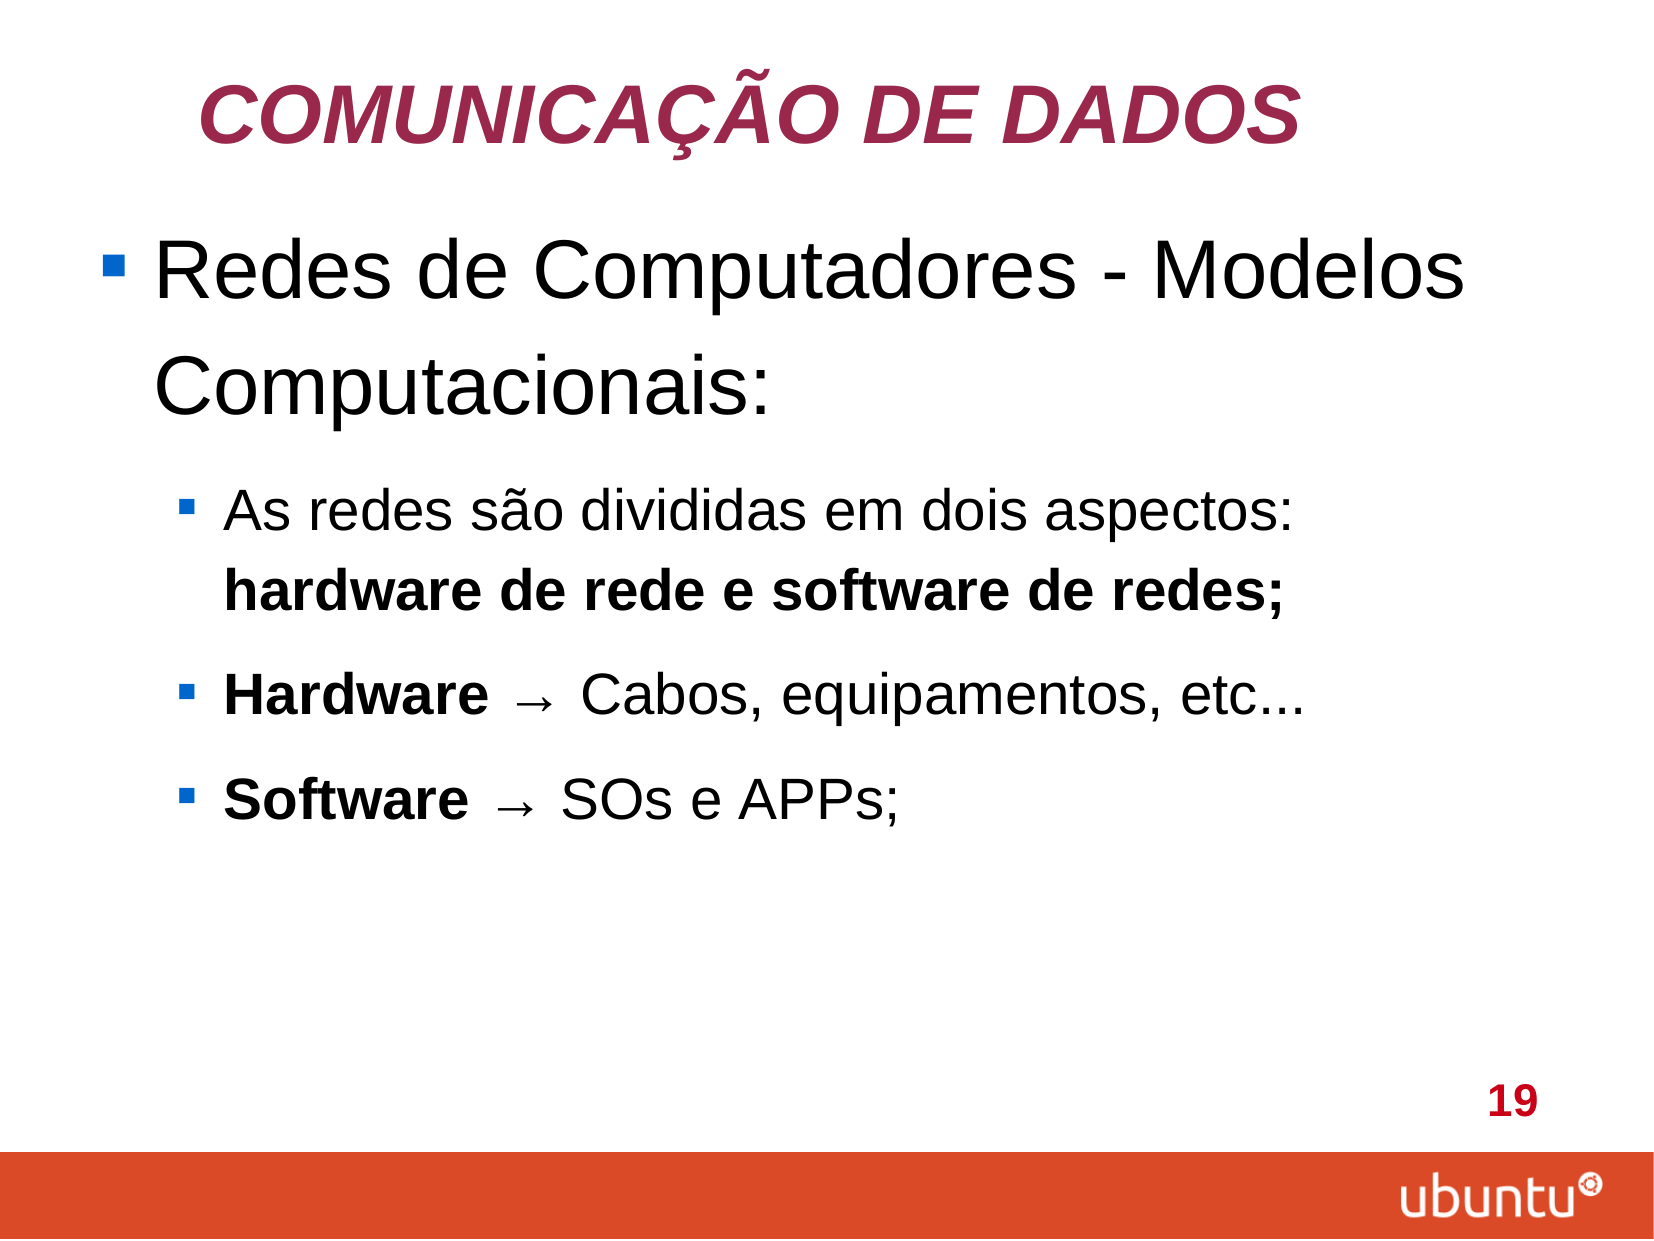

# COMUNICAÇÃO DE DADOS
Redes de Computadores - Modelos Computacionais:
As redes são divididas em dois aspectos: hardware de rede e software de redes;
Hardware → Cabos, equipamentos, etc...
Software → SOs e APPs;